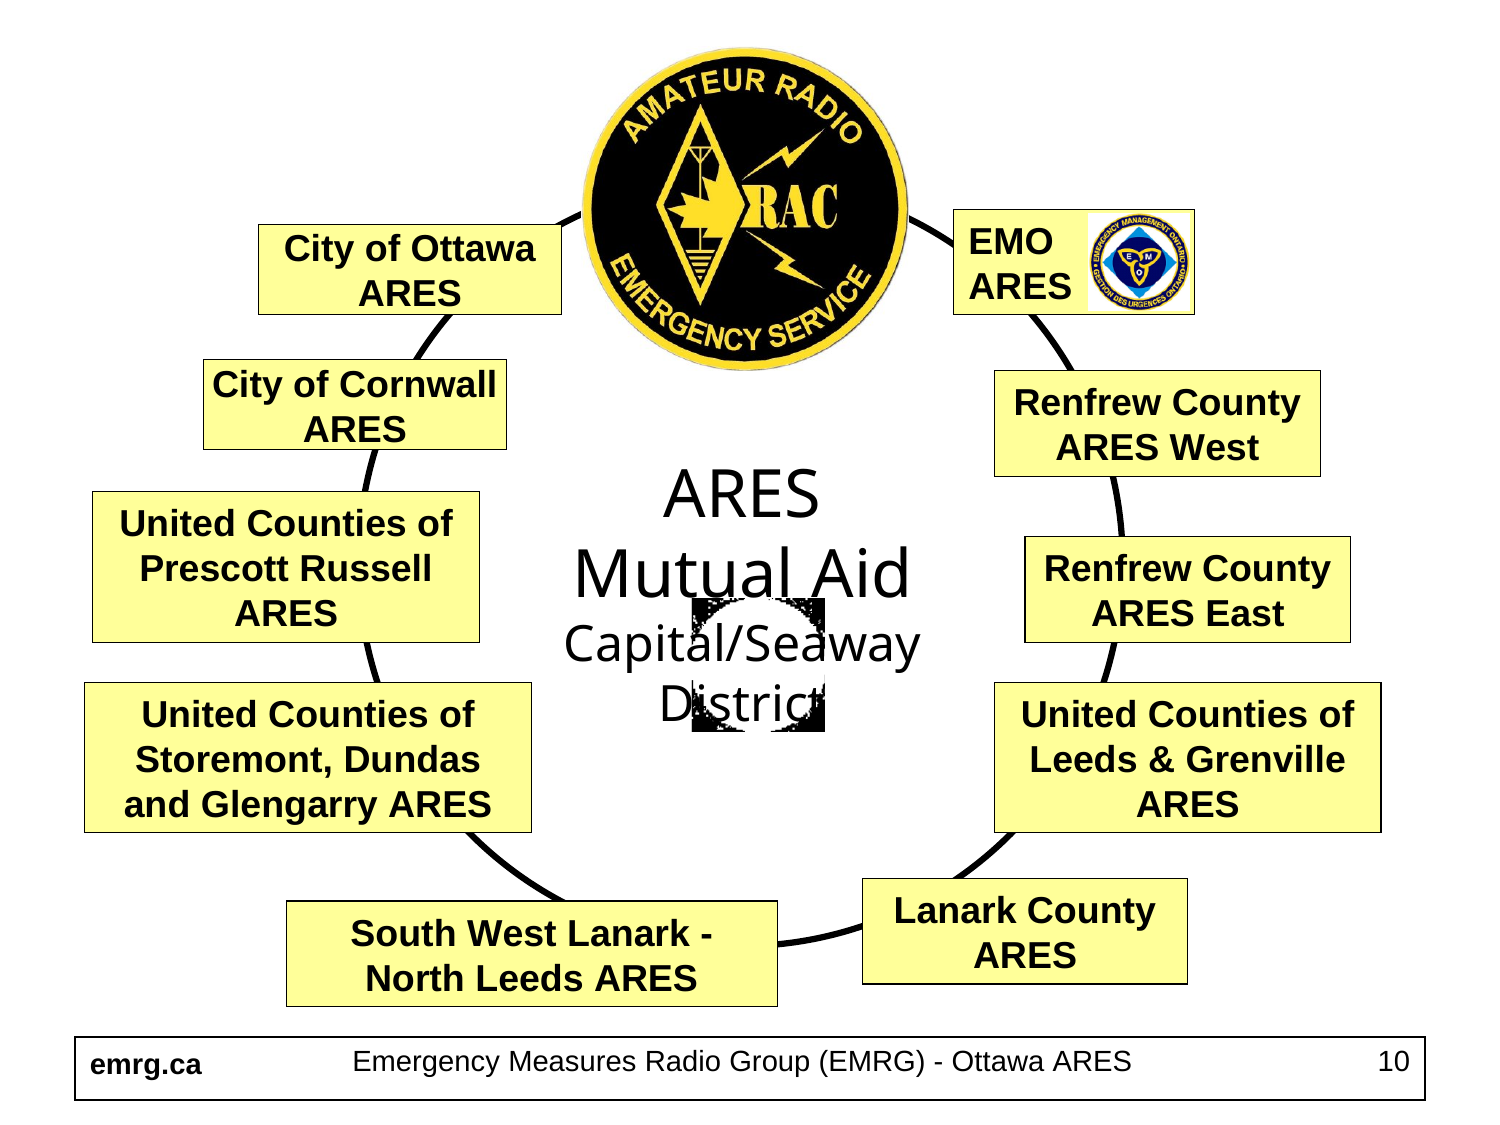

EMO
ARES
City of Ottawa
ARES
City of Cornwall
ARES
Renfrew County
ARES West
ARES
Mutual Aid
Capital/Seaway
District
United Counties of Prescott Russell
ARES
Renfrew County
ARES East
United Counties of Storemont, Dundas
and Glengarry ARES
United Counties of Leeds & Grenville
ARES
Lanark County
ARES
South West Lanark - North Leeds ARES
Emergency Measures Radio Group (EMRG) - Ottawa ARES
10